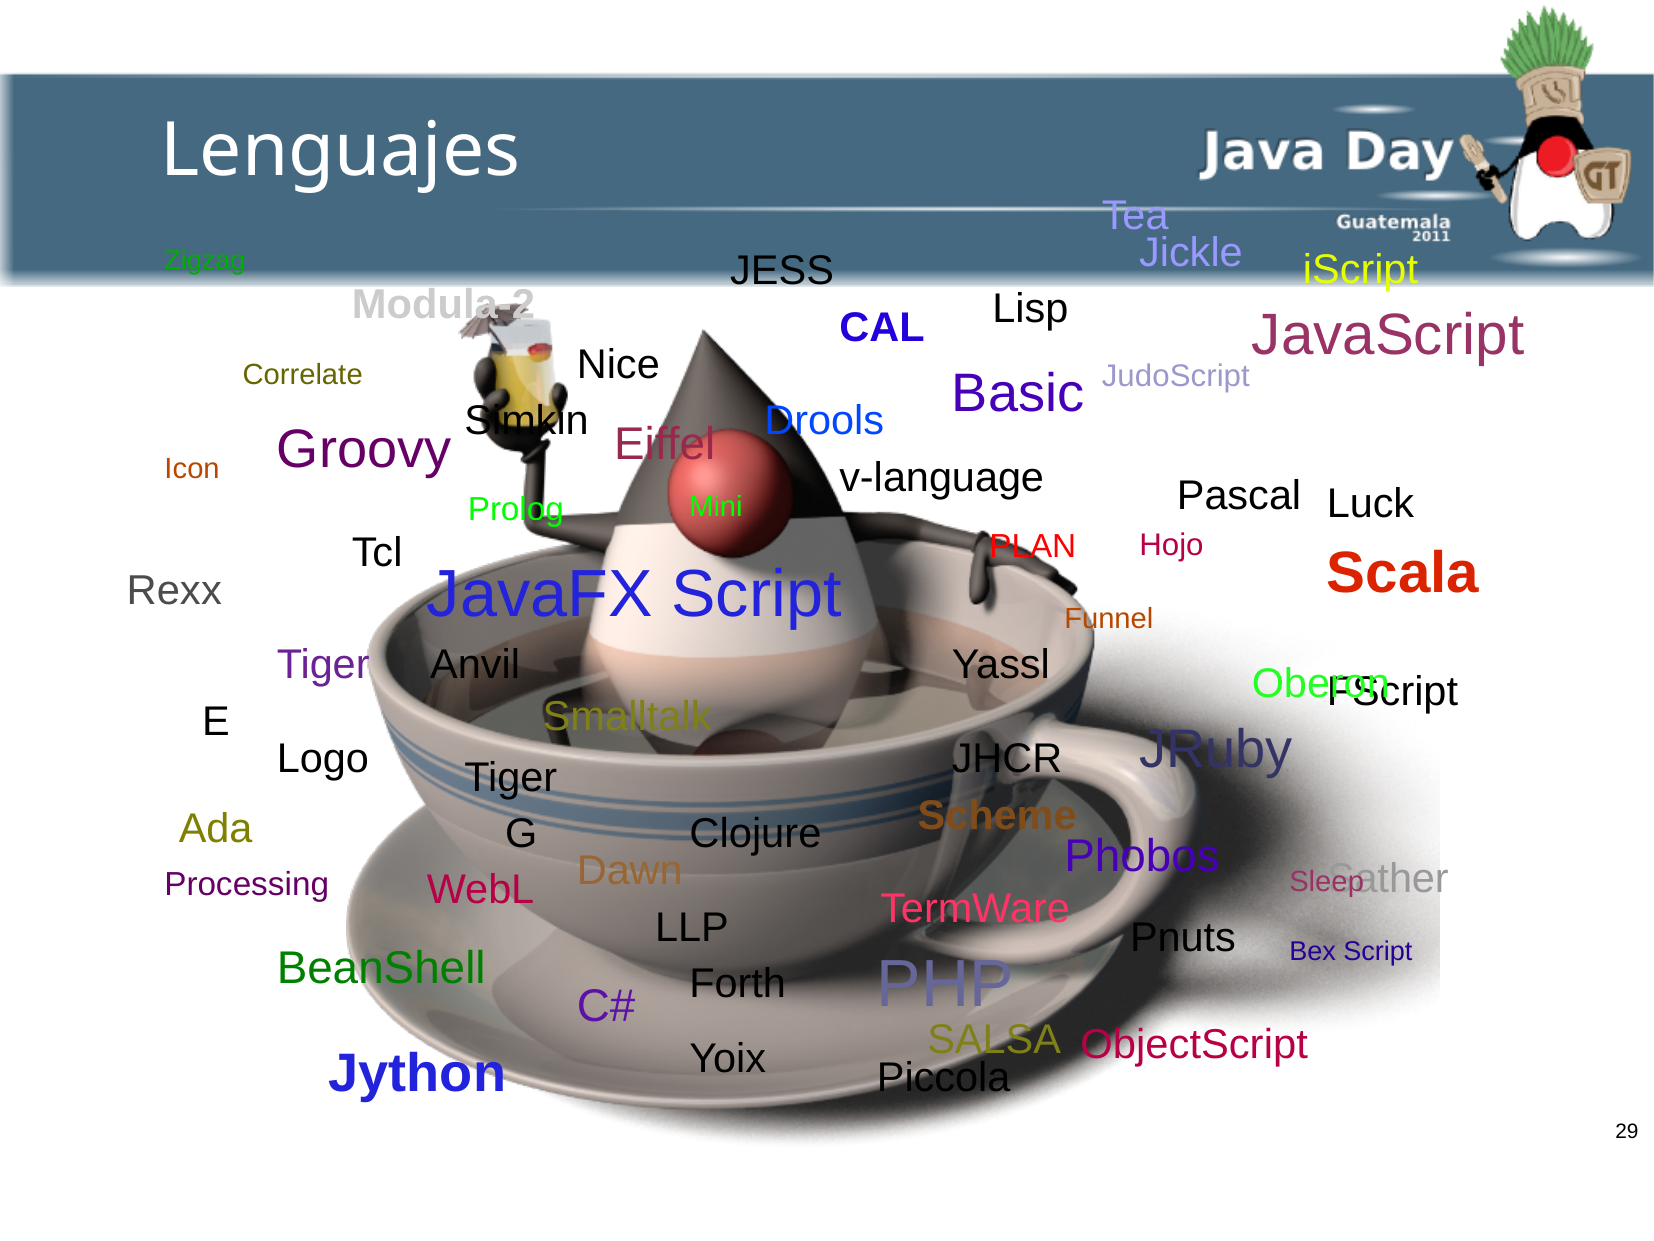

# Lenguajes
Tea
Jickle
iScript
Zigzag
JESS
Modula-2
Lisp
JavaScript
CAL
Nice
Correlate
Basic
JudoScript
Simkin
Drools
Groovy
Eiffel
Icon
v-language
Pascal
Luck
Prolog
Mini
Tcl
PLAN
Hojo
Scala
JavaFX Script
Rexx
Funnel
Tiger
Anvil
Yassl
Oberon
FScript
Smalltalk
E
JRuby
Logo
JHCR
Tiger
Scheme
Ada
G
Clojure
Phobos
Dawn
Sather
Processing
WebL
Sleep
TermWare
LLP
Pnuts
Bex Script
BeanShell
PHP
Forth
C#
SALSA
ObjectScript
Yoix
Jython
Piccola